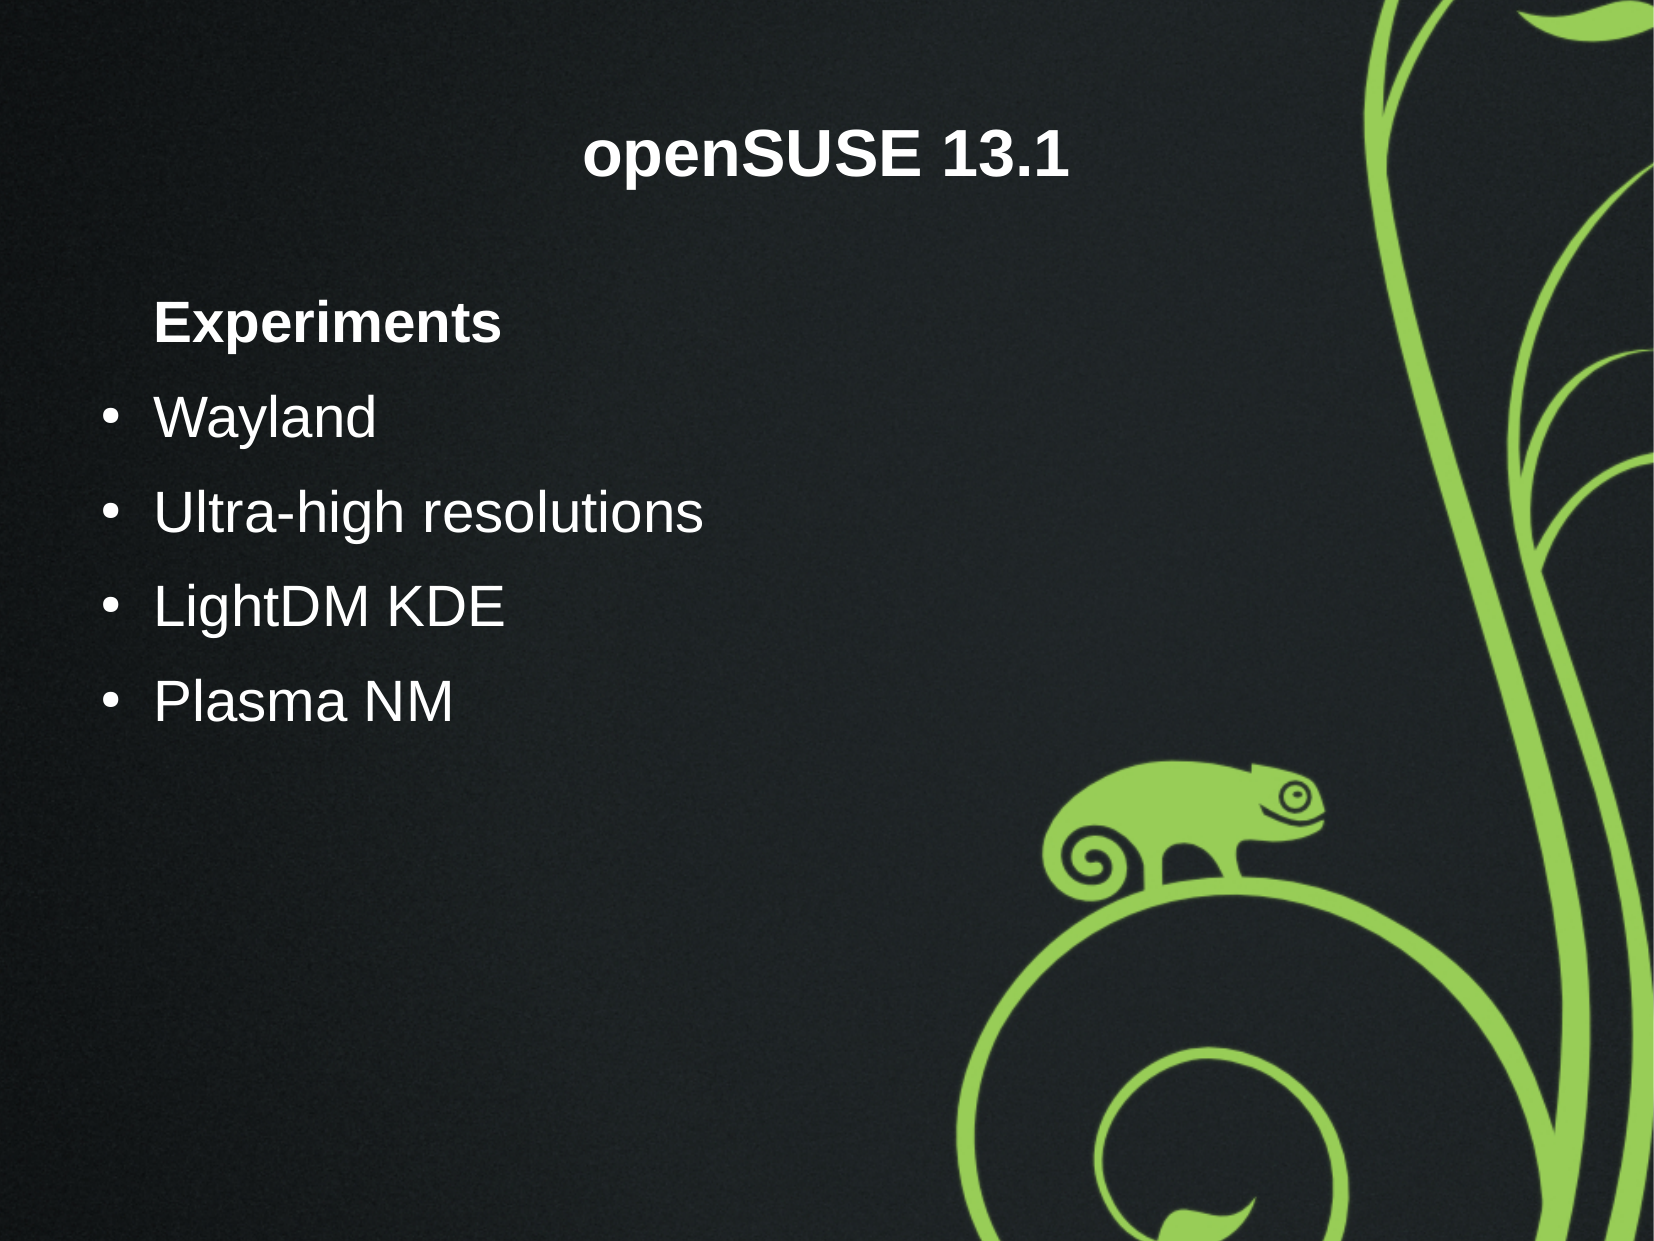

# openSUSE 13.1
Experiments
Wayland
Ultra-high resolutions
LightDM KDE
Plasma NM